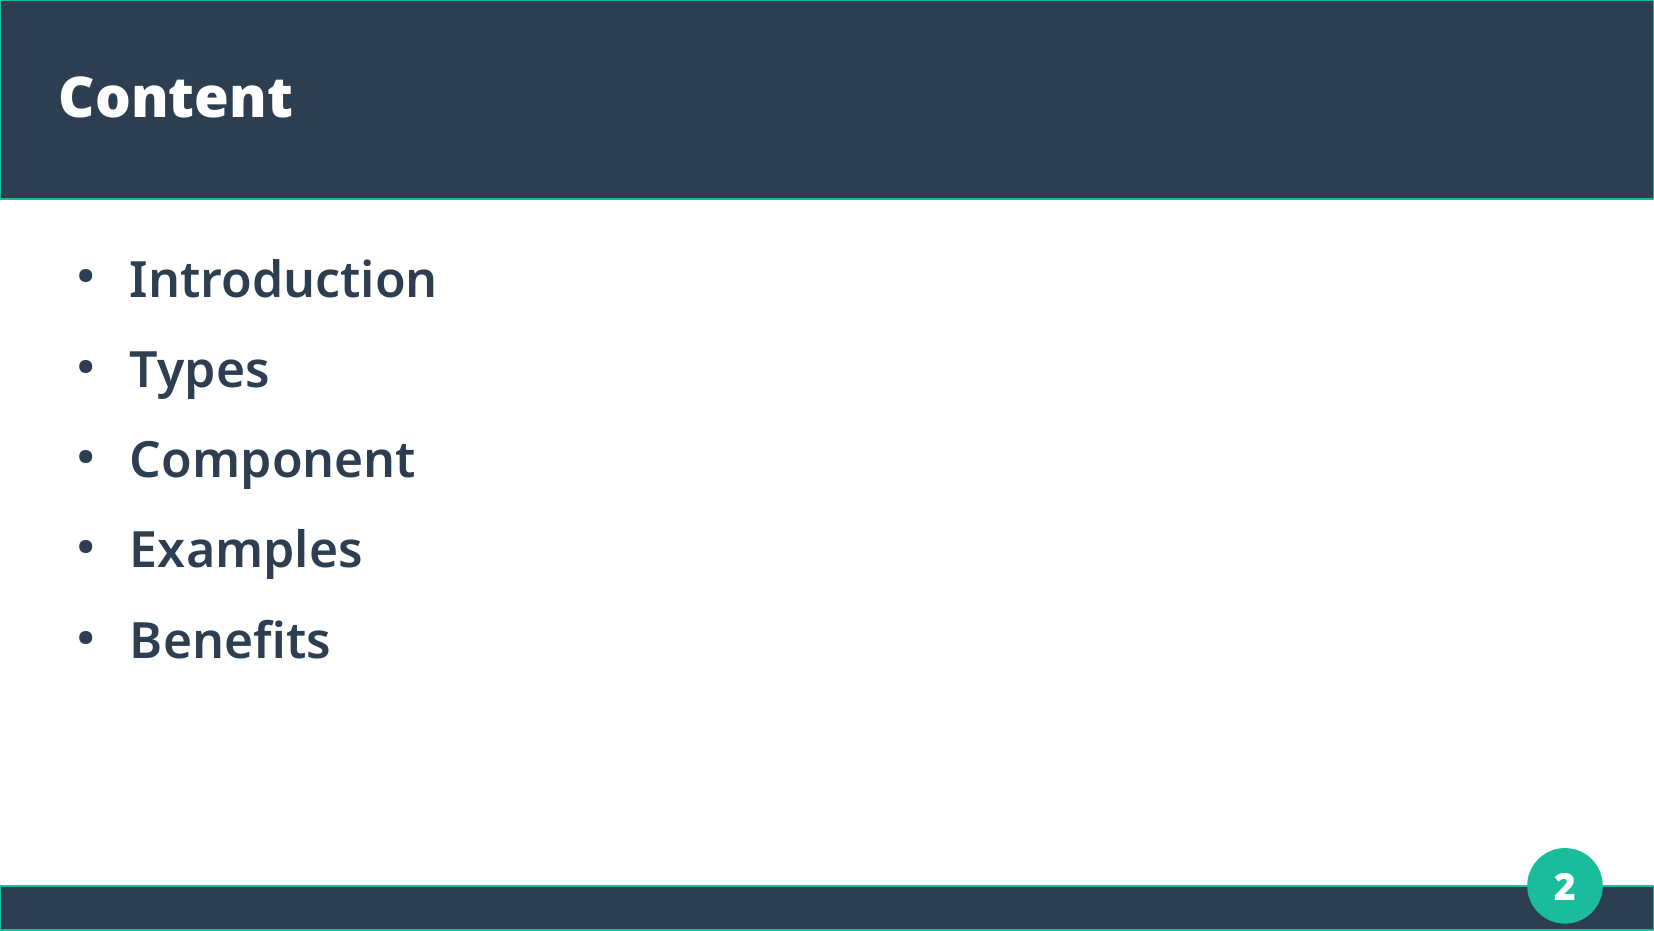

# Content
Introduction
Types
Component
Examples
Benefits
2